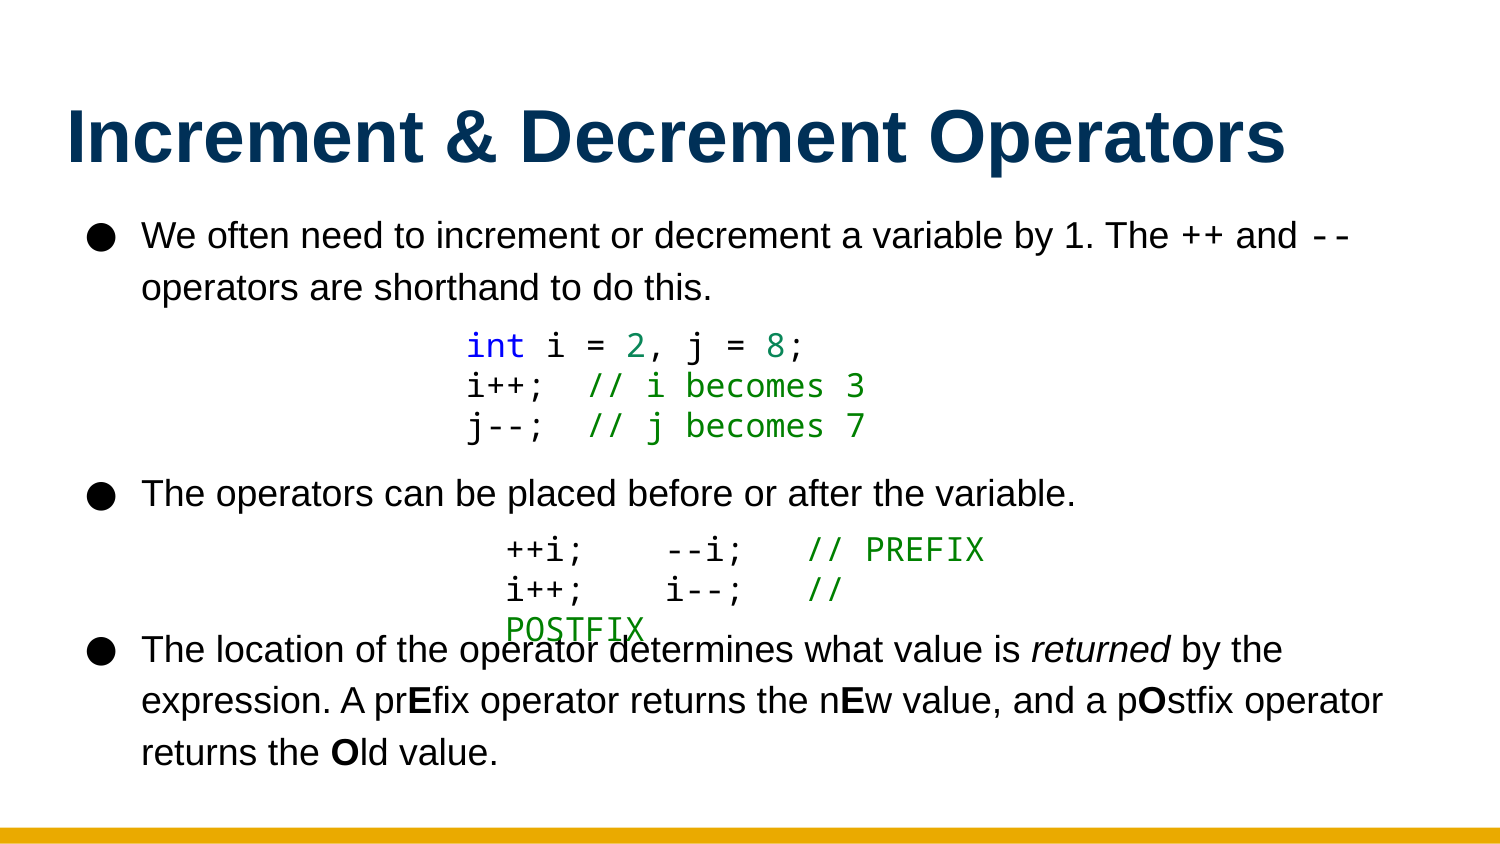

# Increment & Decrement Operators
We often need to increment or decrement a variable by 1. The ++ and -- operators are shorthand to do this.
The operators can be placed before or after the variable.
The location of the operator determines what value is returned by the expression. A prEfix operator returns the nEw value, and a pOstfix operator returns the Old value.
int i = 2, j = 8;
i++; // i becomes 3
j--; // j becomes 7
++i;    --i; 	// PREFIX
i++;    i--;	// POSTFIX